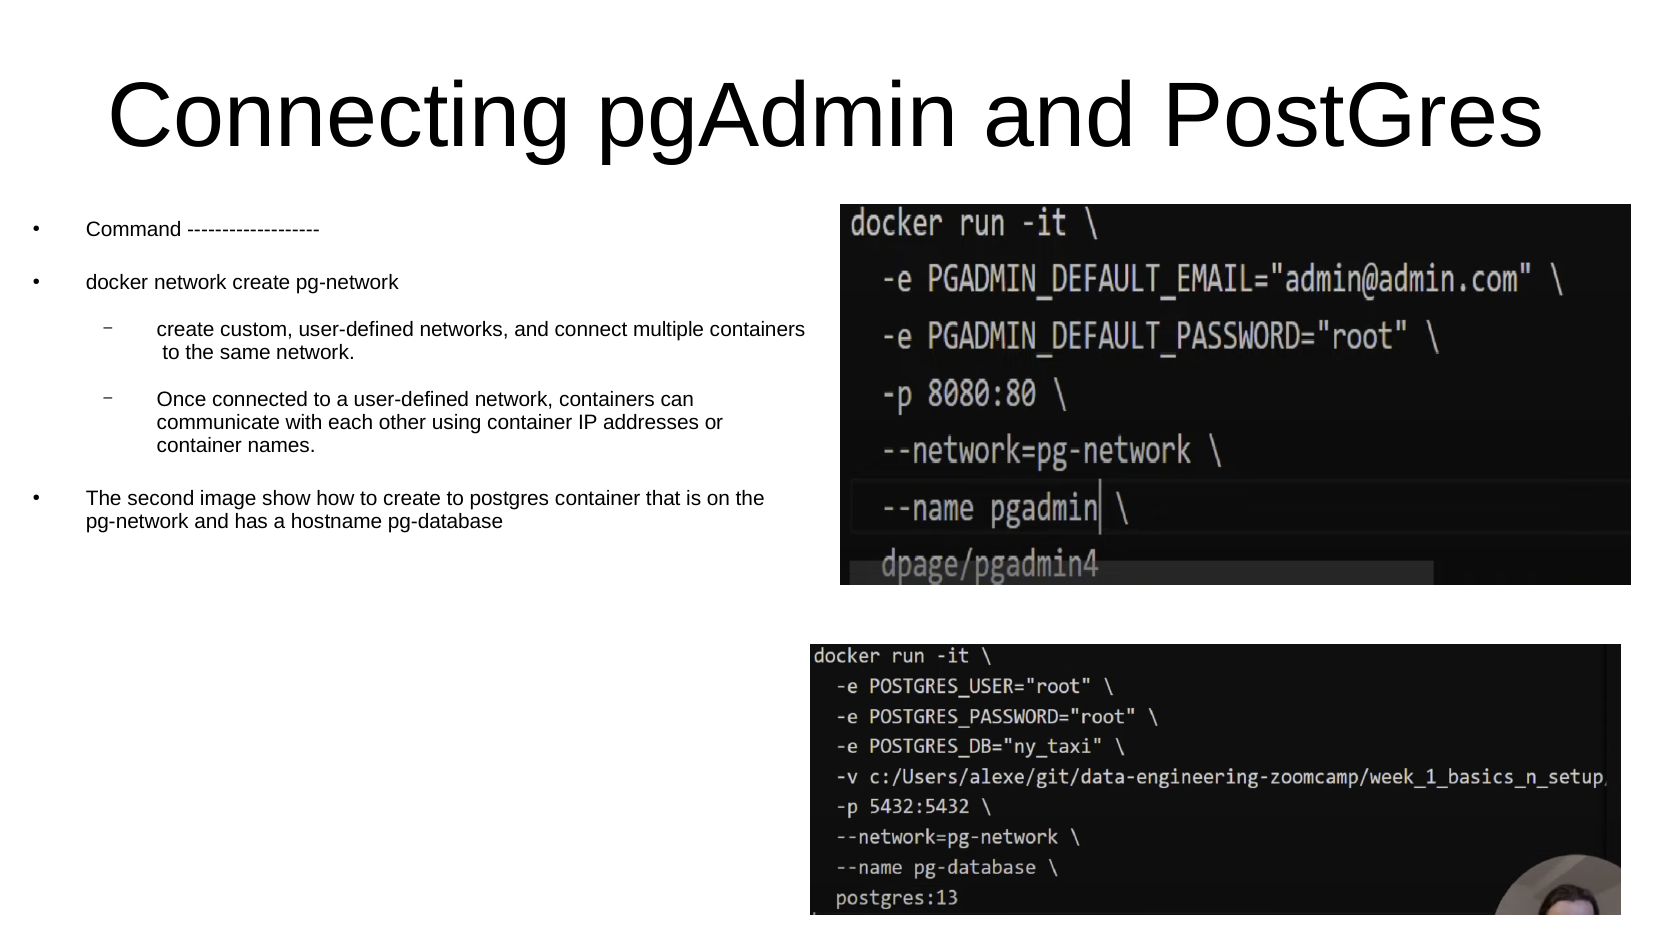

# Connecting pgAdmin and PostGres
Command -------------------
docker network create pg-network
create custom, user-defined networks, and connect multiple containers
 to the same network.
Once connected to a user-defined network, containers can
communicate with each other using container IP addresses or
container names.
The second image show how to create to postgres container that is on the
pg-network and has a hostname pg-database